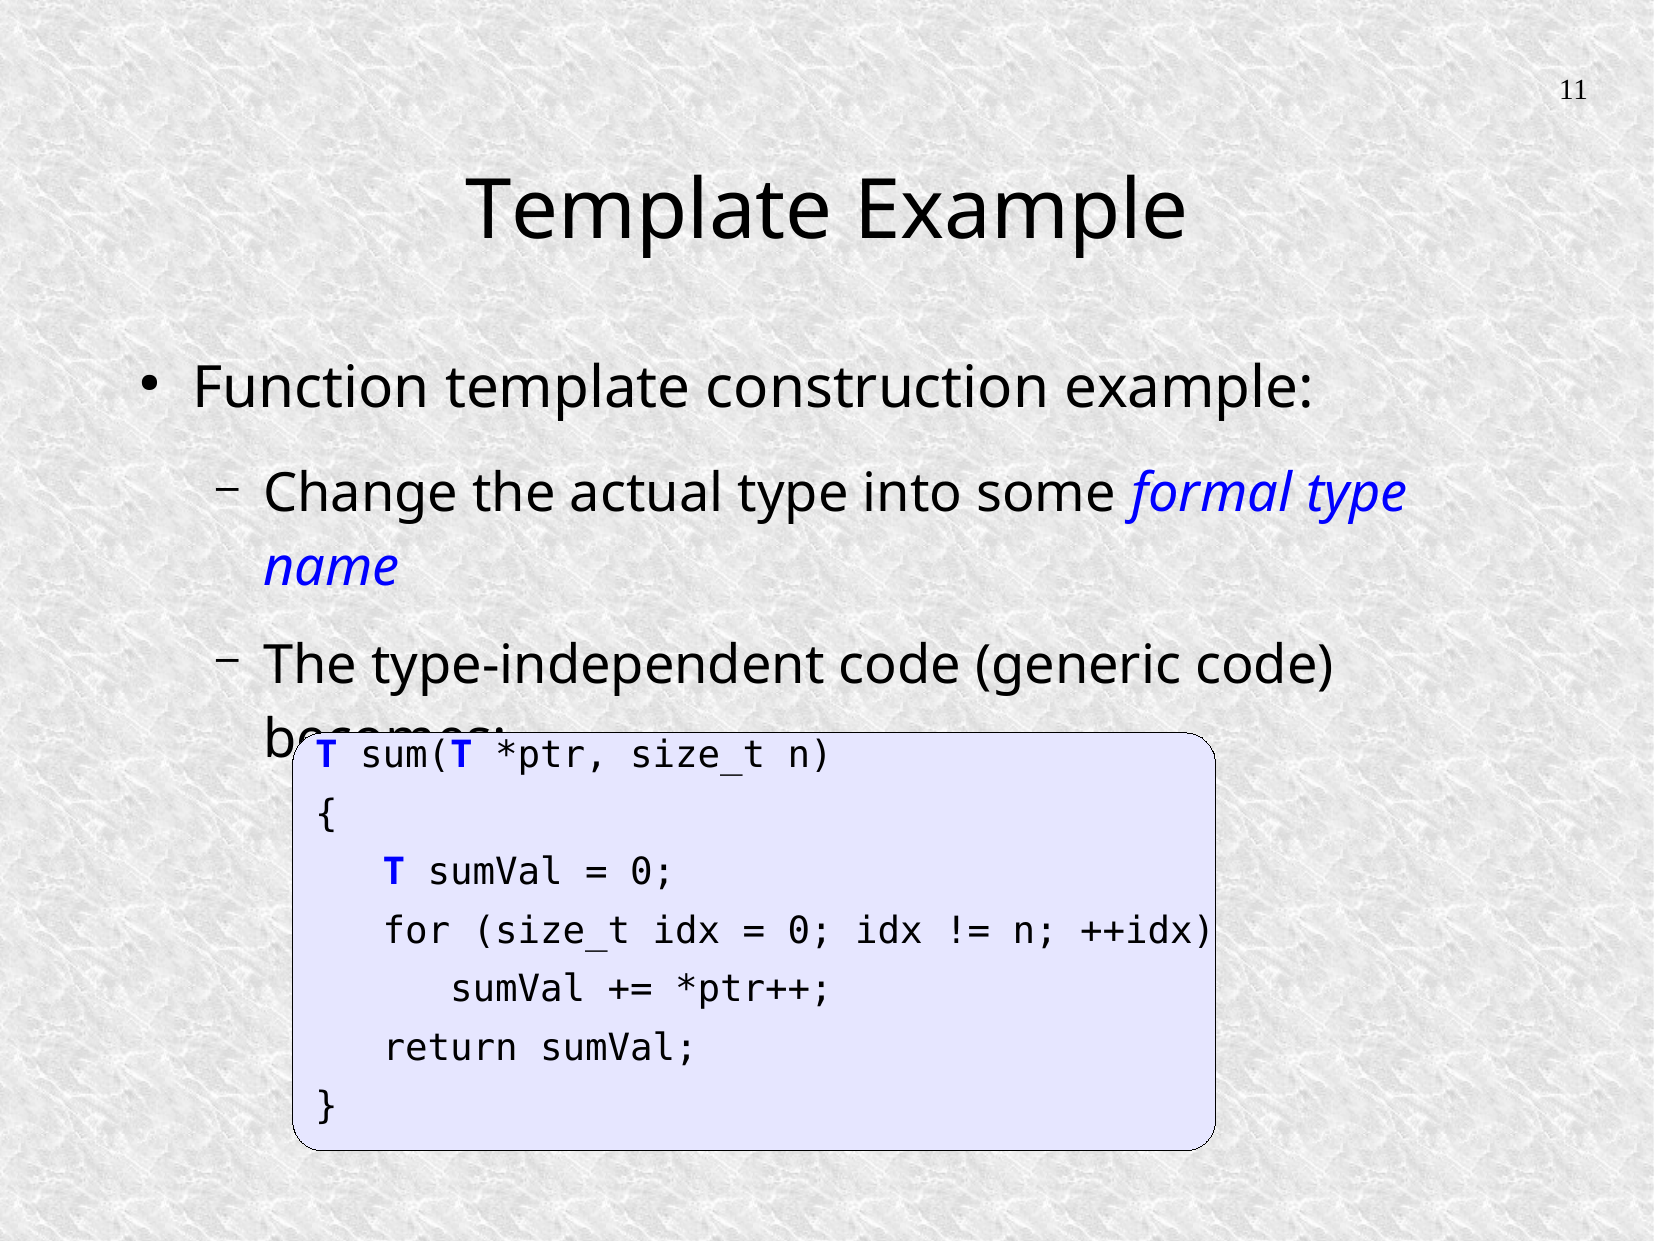

11
# Template Example
Function template construction example:
Change the actual type into some formal type name
The type-independent code (generic code) becomes:
 T sum(T *ptr, size_t n)
 {
 T sumVal = 0;
 for (size_t idx = 0; idx != n; ++idx)
 sumVal += *ptr++;
 return sumVal;
 }